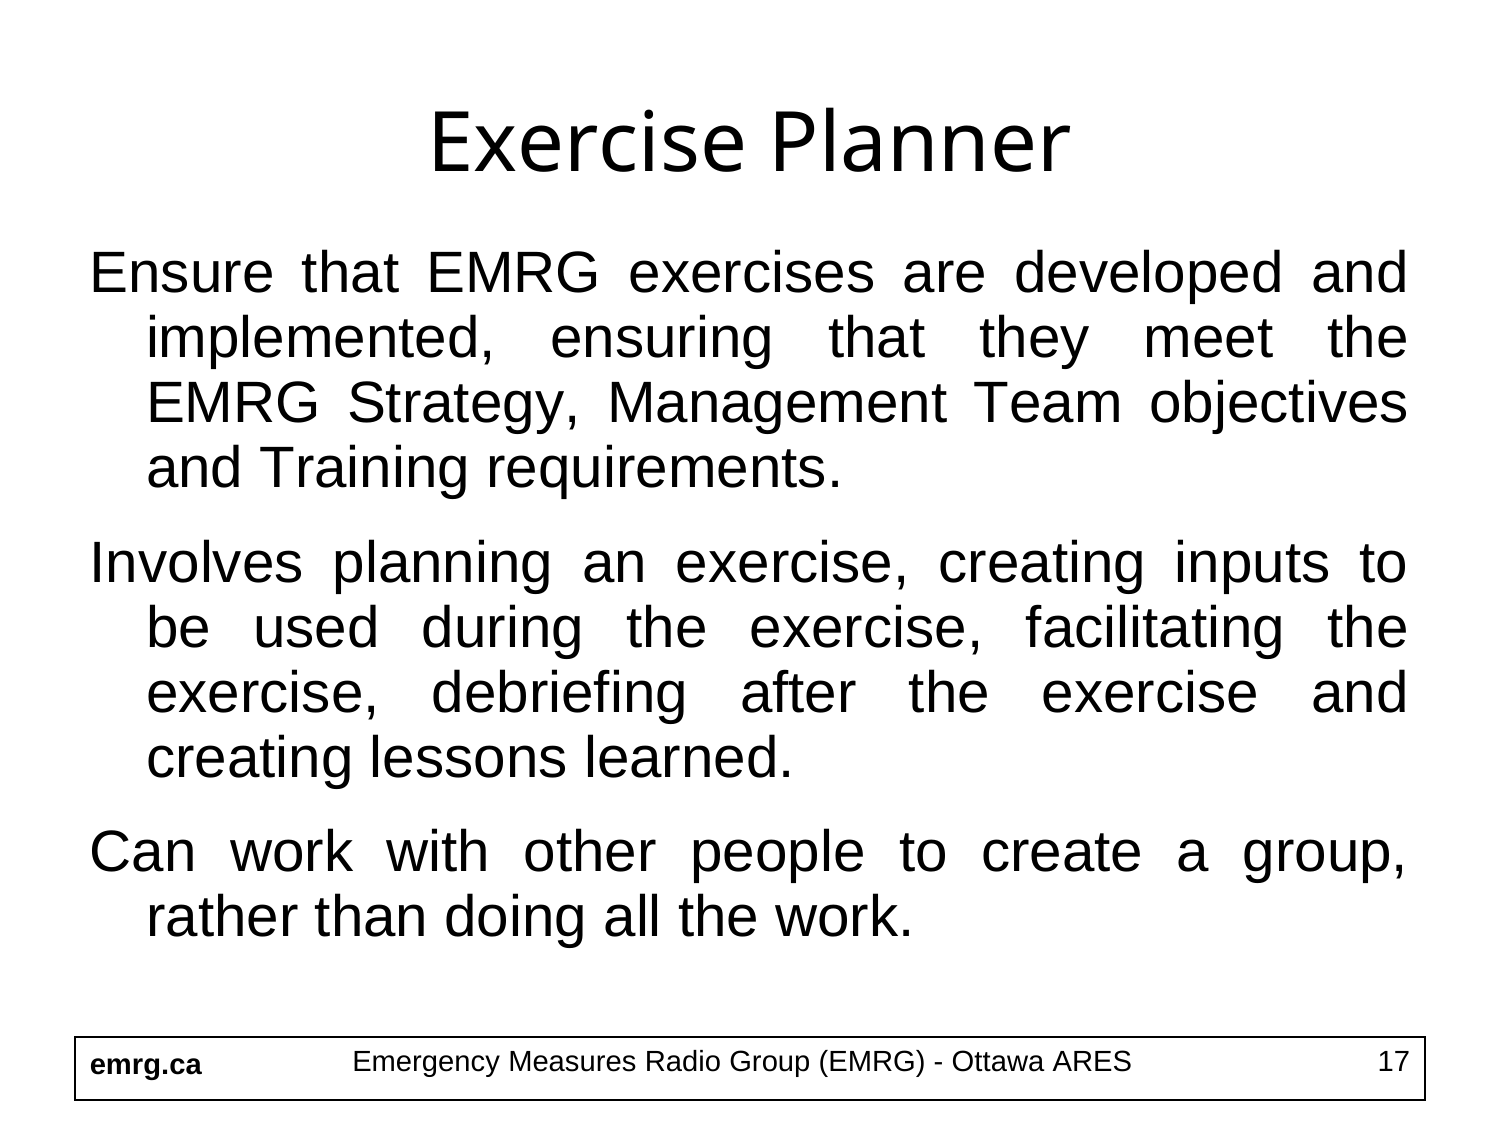

# Exercise Planner
Ensure that EMRG exercises are developed and implemented, ensuring that they meet the EMRG Strategy, Management Team objectives and Training requirements.
Involves planning an exercise, creating inputs to be used during the exercise, facilitating the exercise, debriefing after the exercise and creating lessons learned.
Can work with other people to create a group, rather than doing all the work.
Emergency Measures Radio Group (EMRG) - Ottawa ARES
17